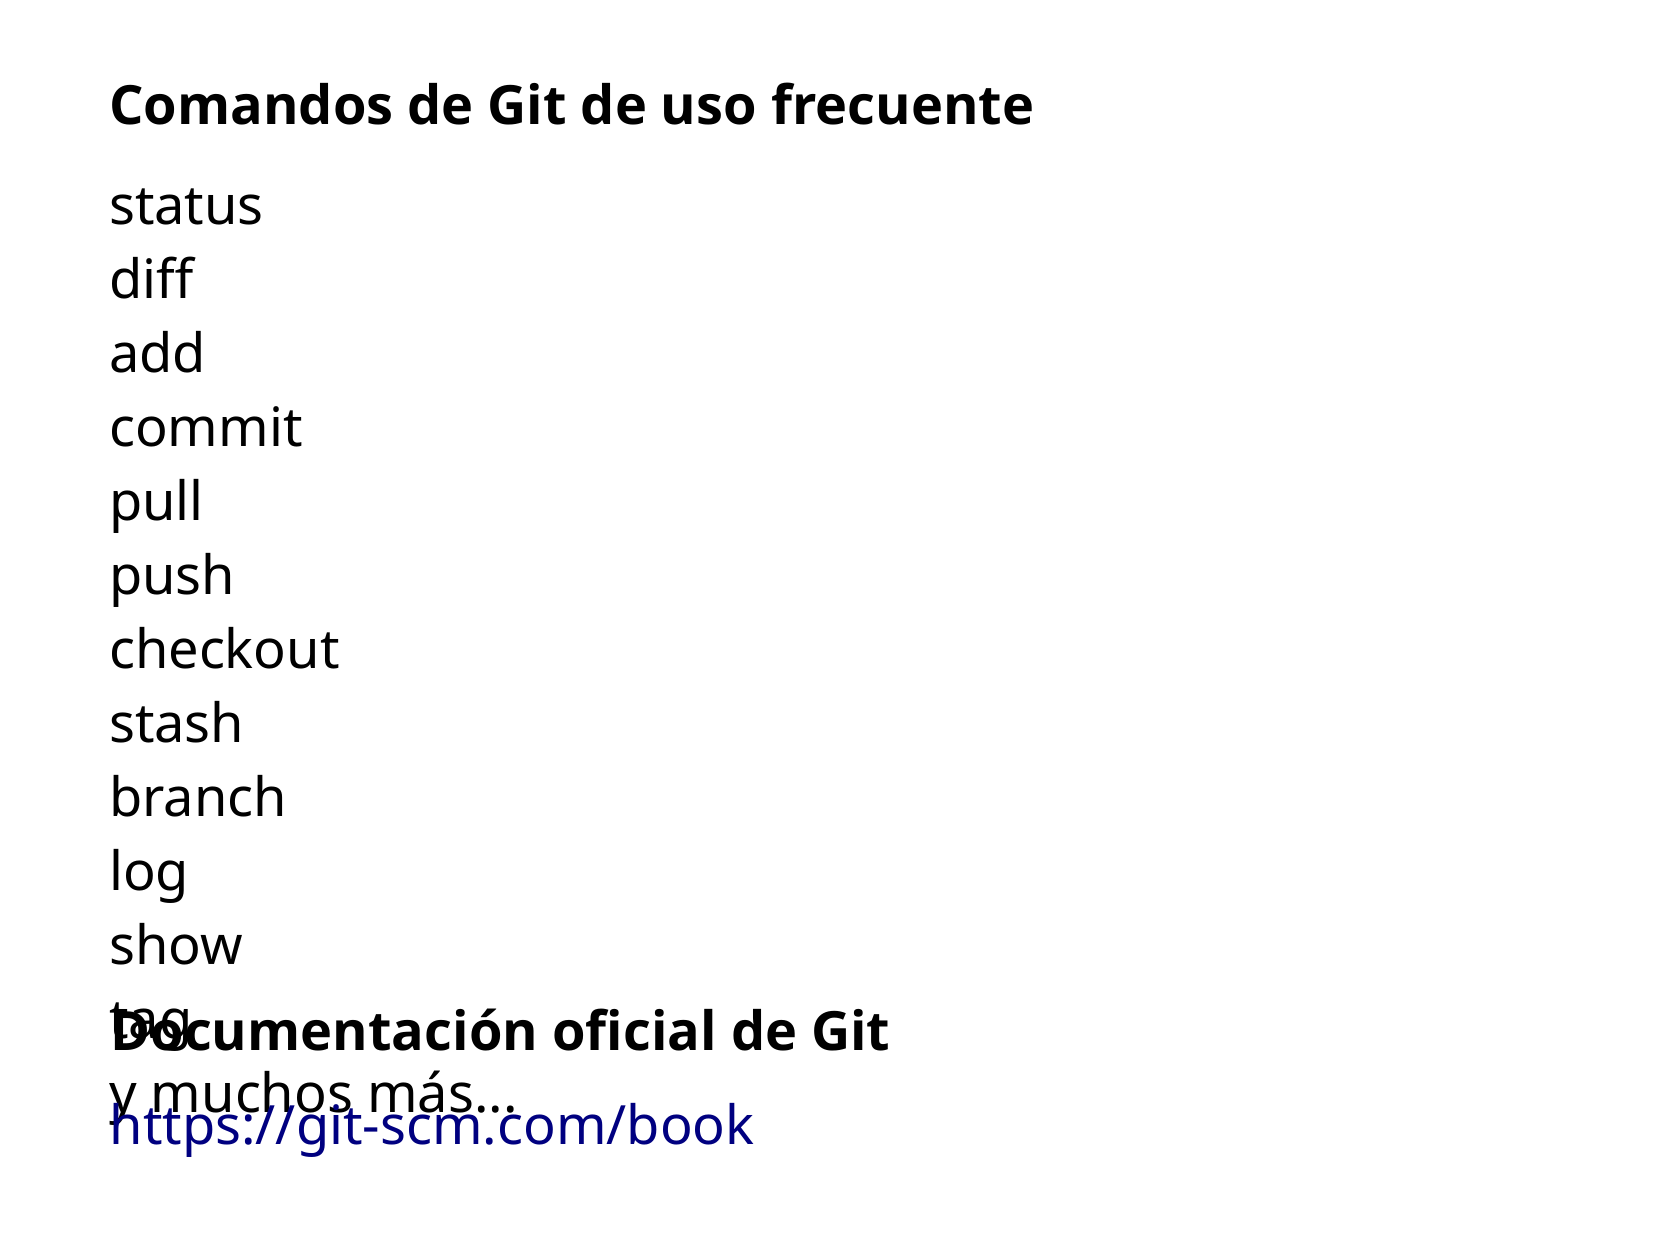

Comandos de Git de uso frecuente
status
diff
add
commit
pull
push
checkout
stash
branch
log
show
tag
y muchos más...
Documentación oficial de Git
https://git-scm.com/book